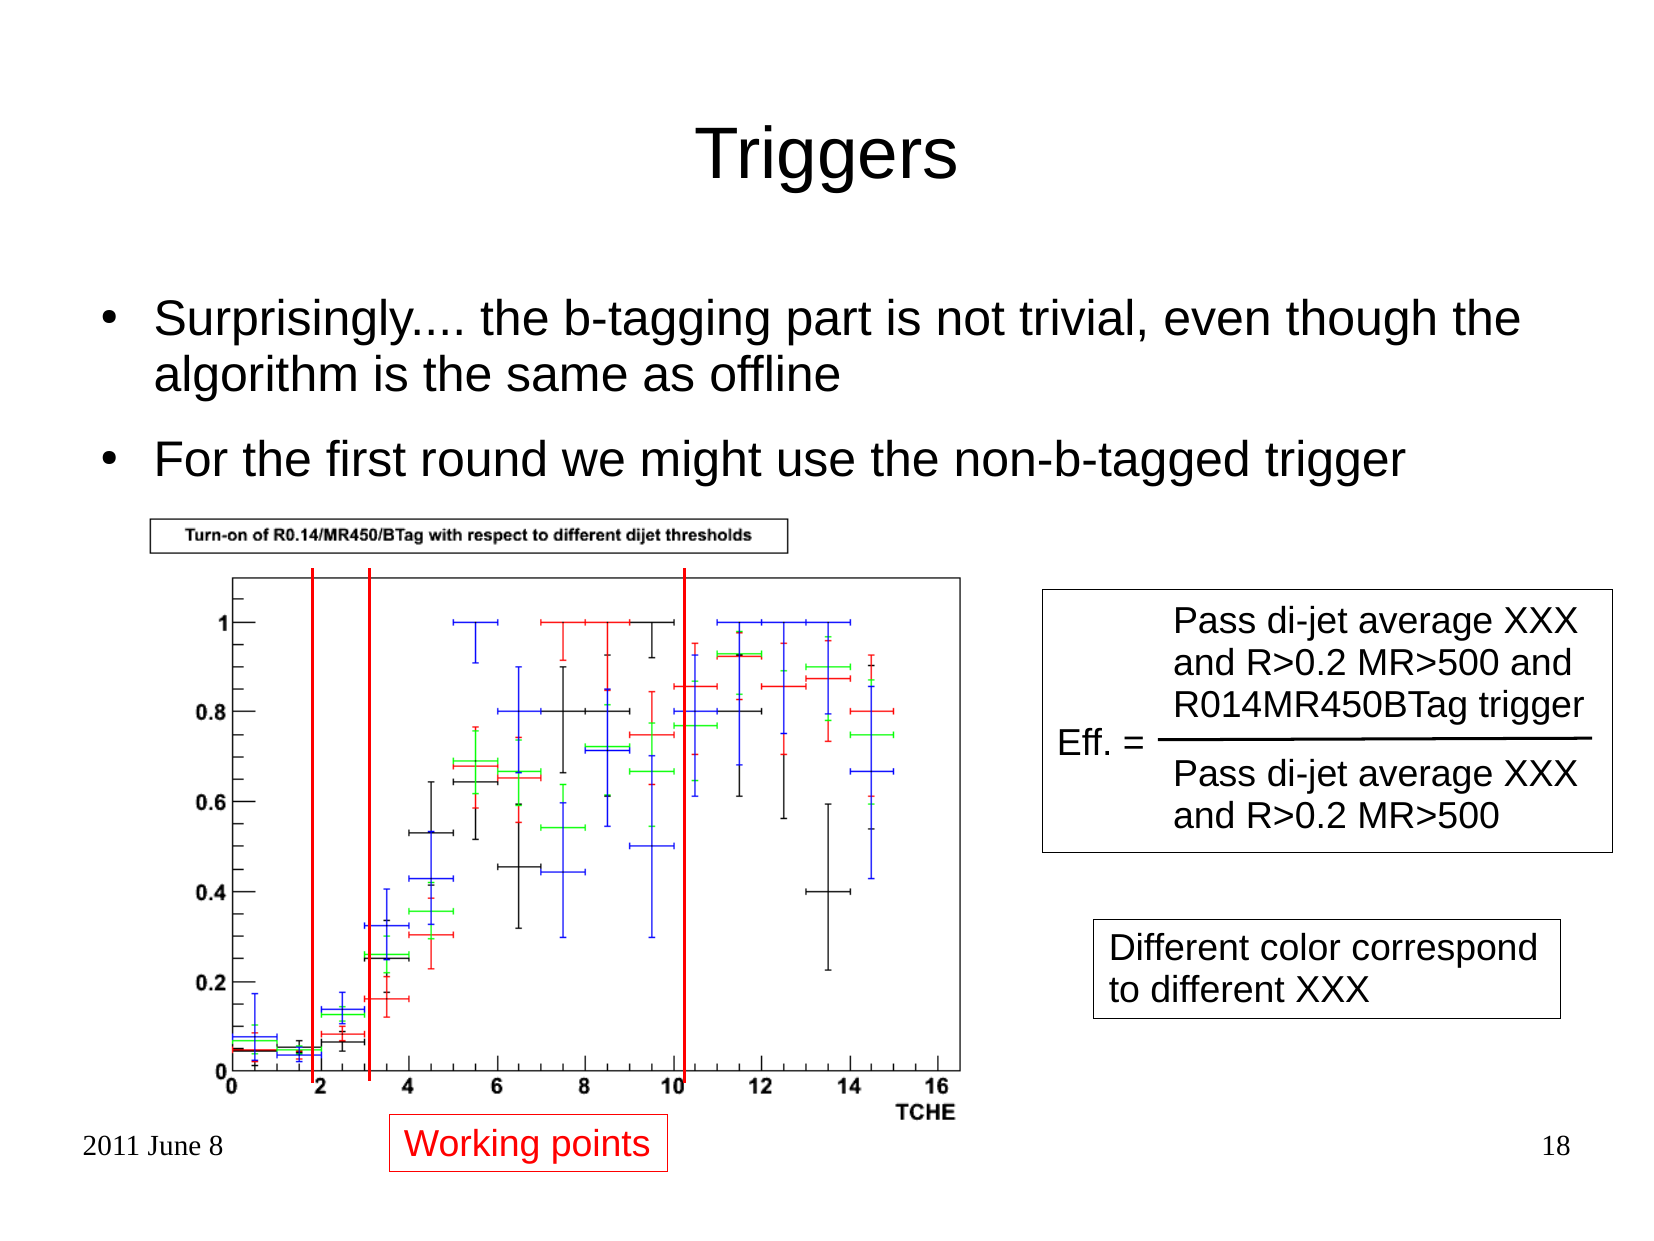

# Triggers
Surprisingly.... the b-tagging part is not trivial, even though the algorithm is the same as offline
For the first round we might use the non-b-tagged trigger
Pass di-jet average XXX and R>0.2 MR>500 and R014MR450BTag trigger
Eff. =
Pass di-jet average XXX and R>0.2 MR>500
Different color correspond to different XXX
Working points
2011 June 8
18